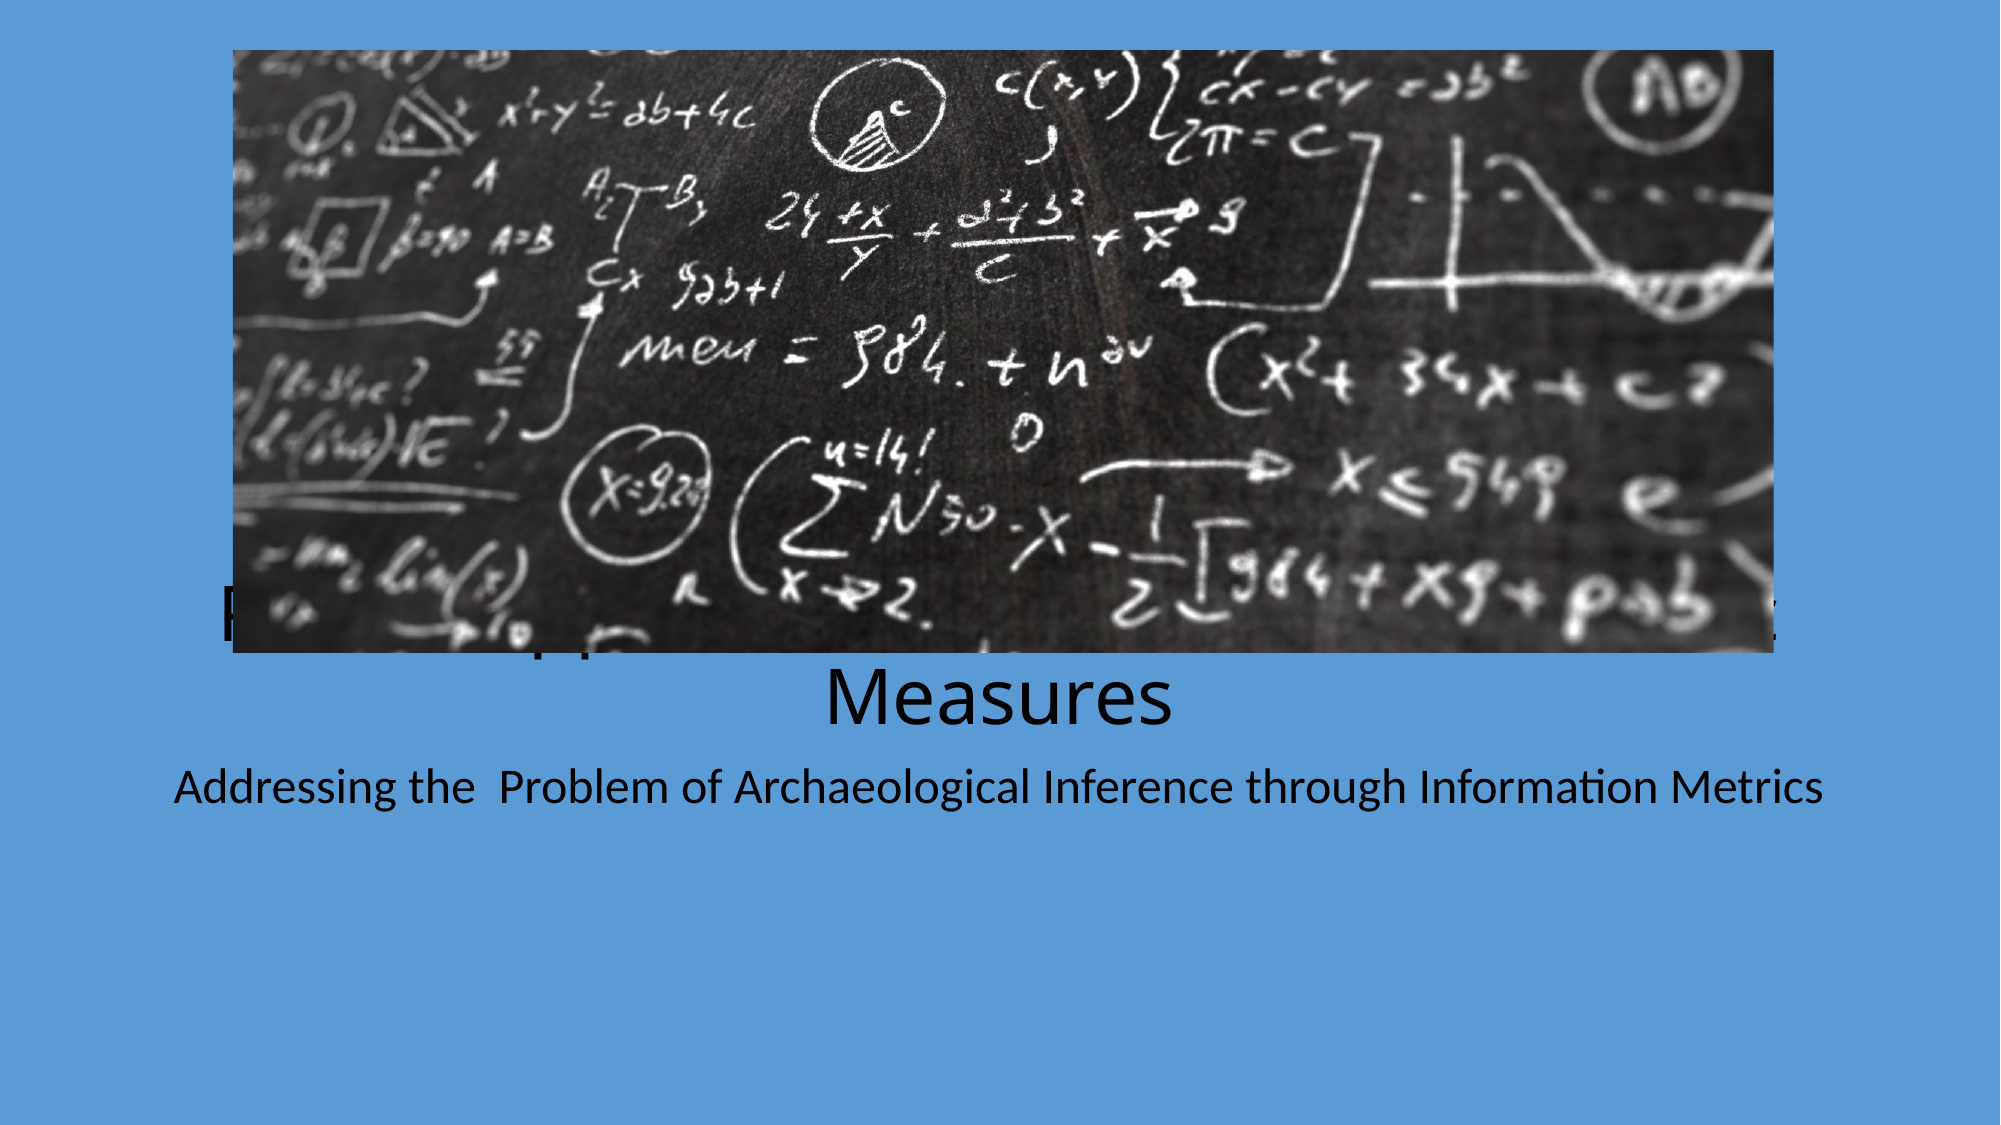

# Part II: Application of Information-theoretic Measures
Addressing the Problem of Archaeological Inference through Information Metrics